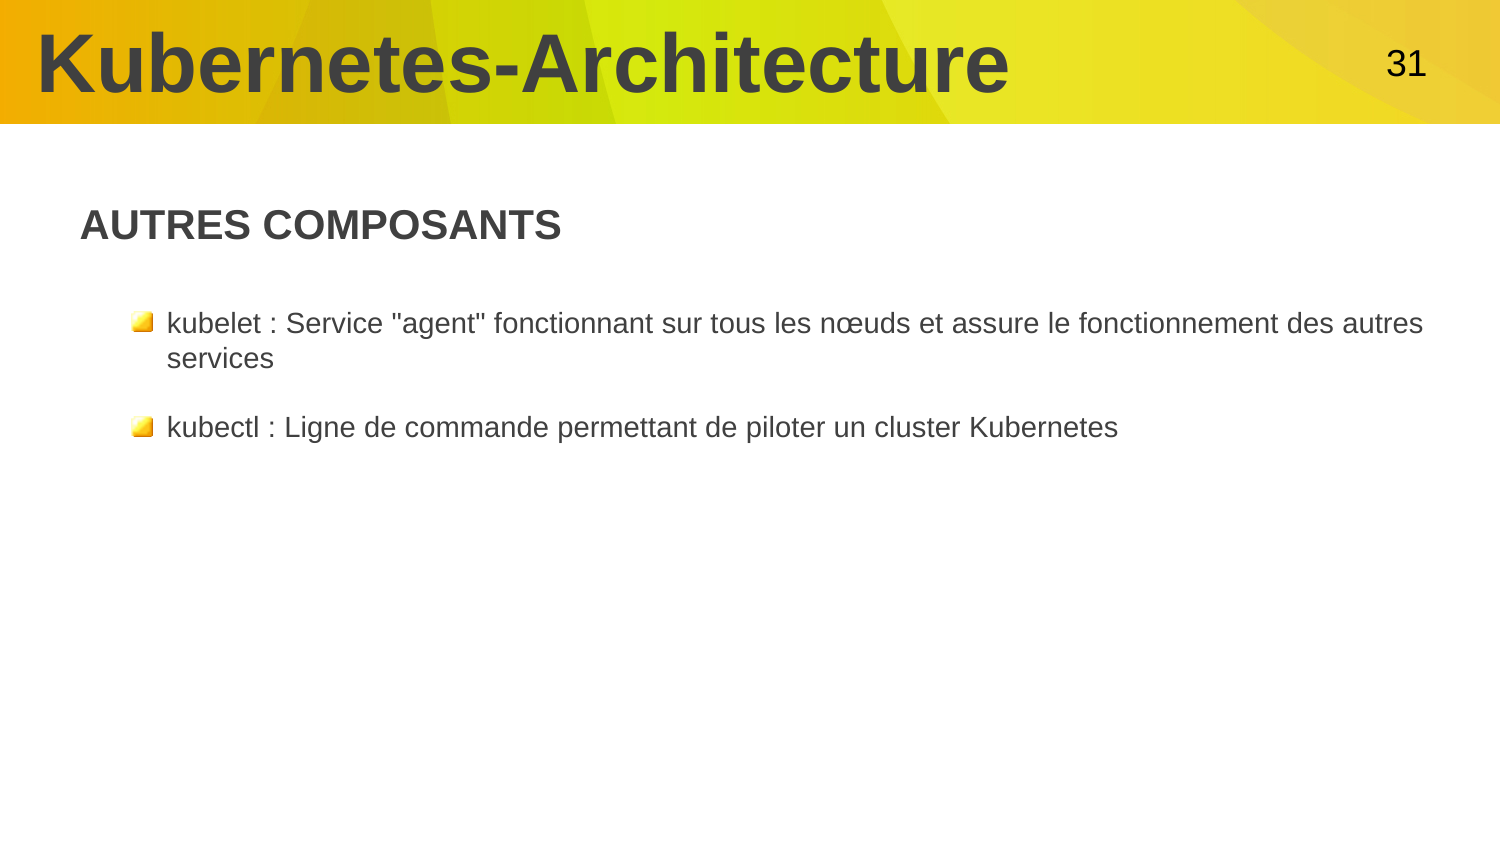

Kubernetes-Architecture
AUTRES COMPOSANTS
kubelet : Service "agent" fonctionnant sur tous les nœuds et assure le fonctionnement des autres services
kubectl : Ligne de commande permettant de piloter un cluster Kubernetes